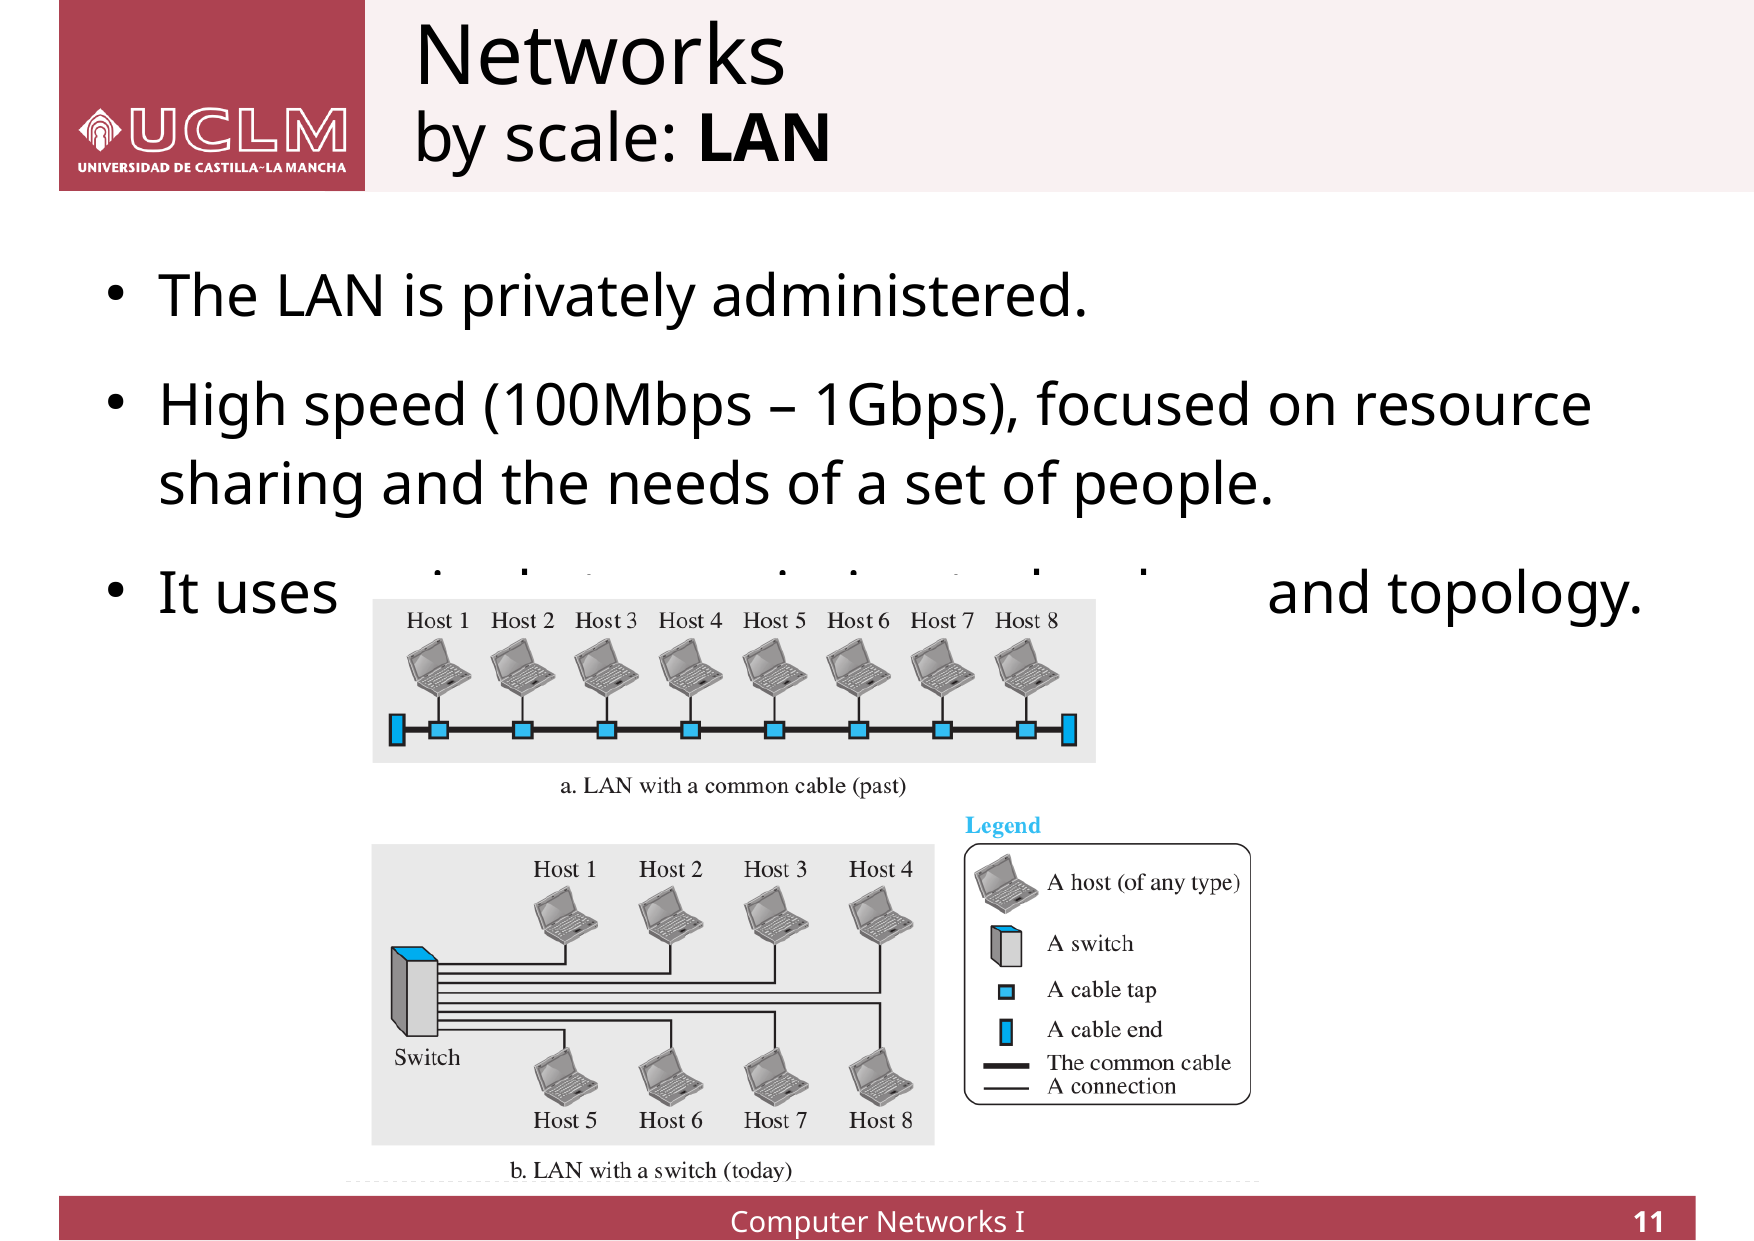

# Networks by scale: LAN
The LAN is privately administered.
High speed (100Mbps – 1Gbps), focused on resource sharing and the needs of a set of people.
It uses a single transmission technology and topology.
Computer Networks I
11